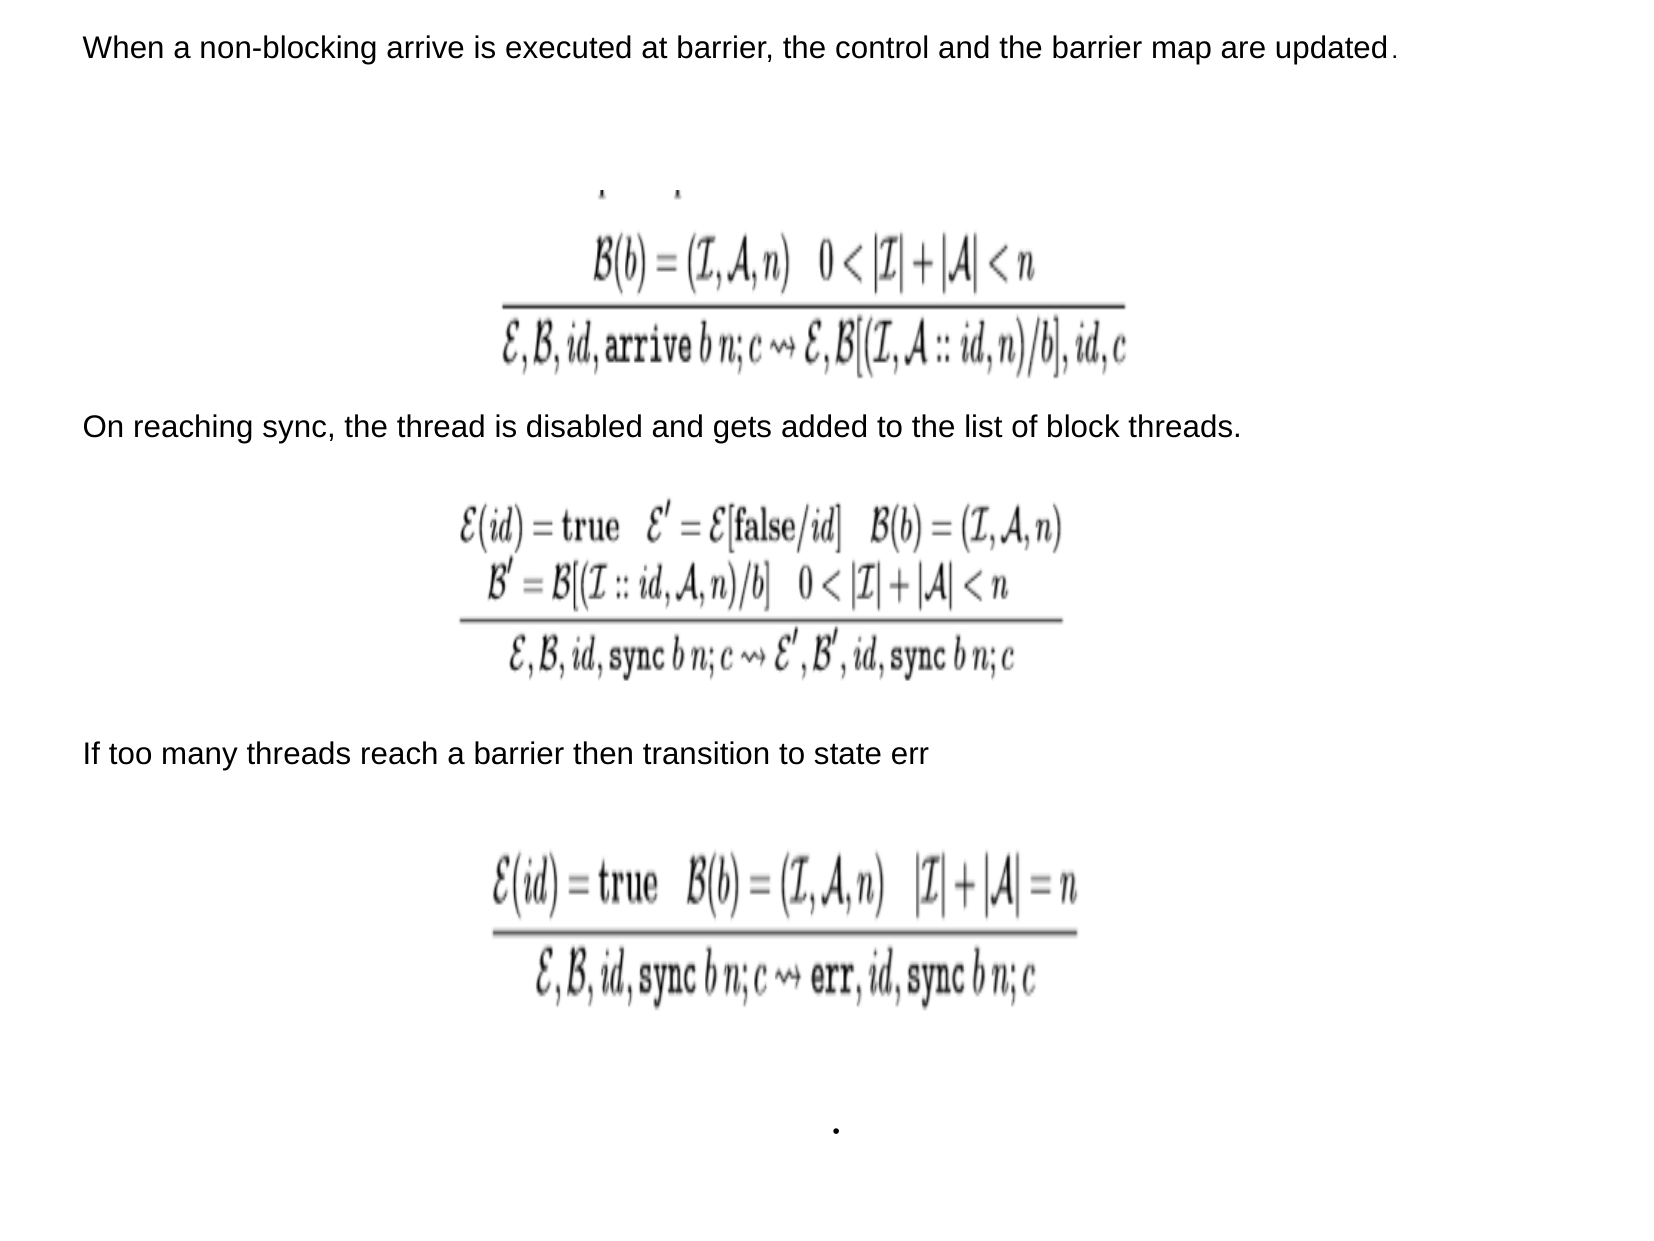

# When a non-blocking arrive is executed at barrier, the control and the barrier map are updated.
On reaching sync, the thread is disabled and gets added to the list of block threads.
If too many threads reach a barrier then transition to state err